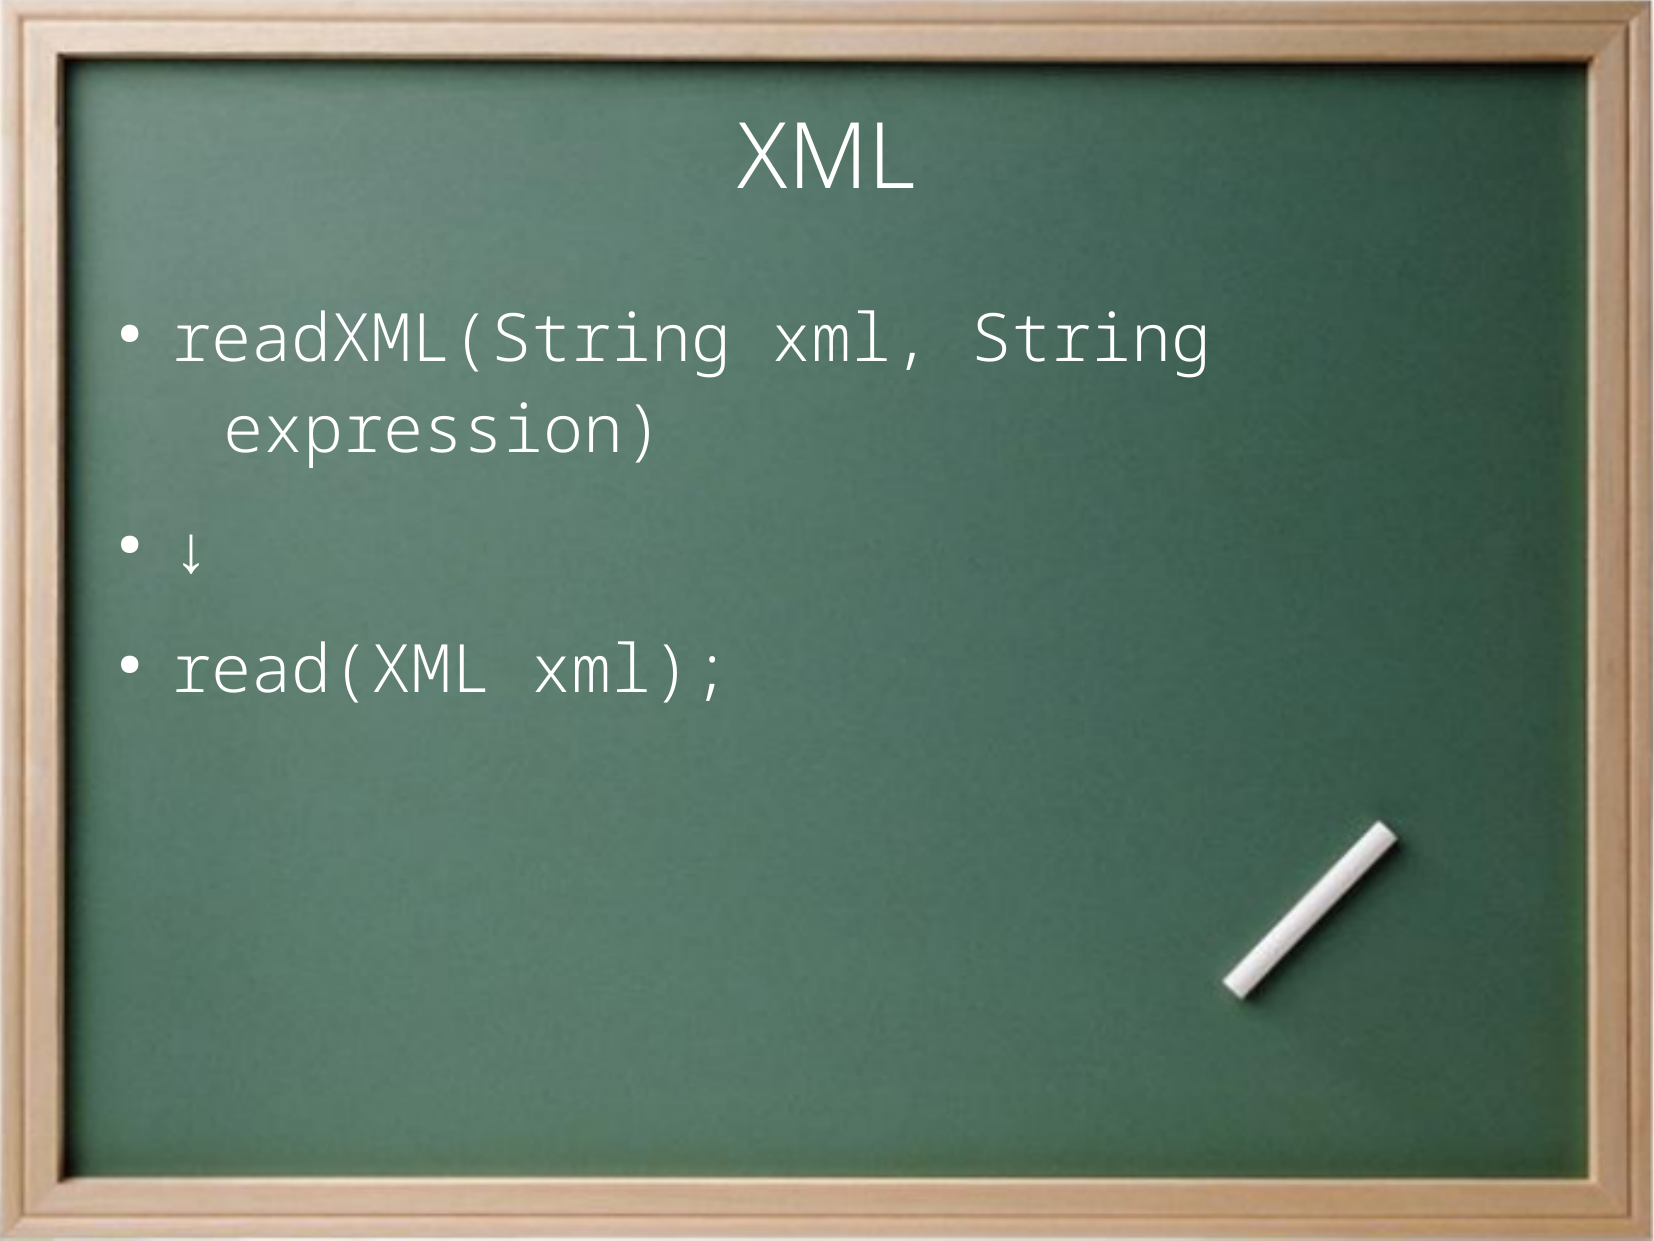

# XML
readXML(String xml, String expression)
↓
read(XML xml);